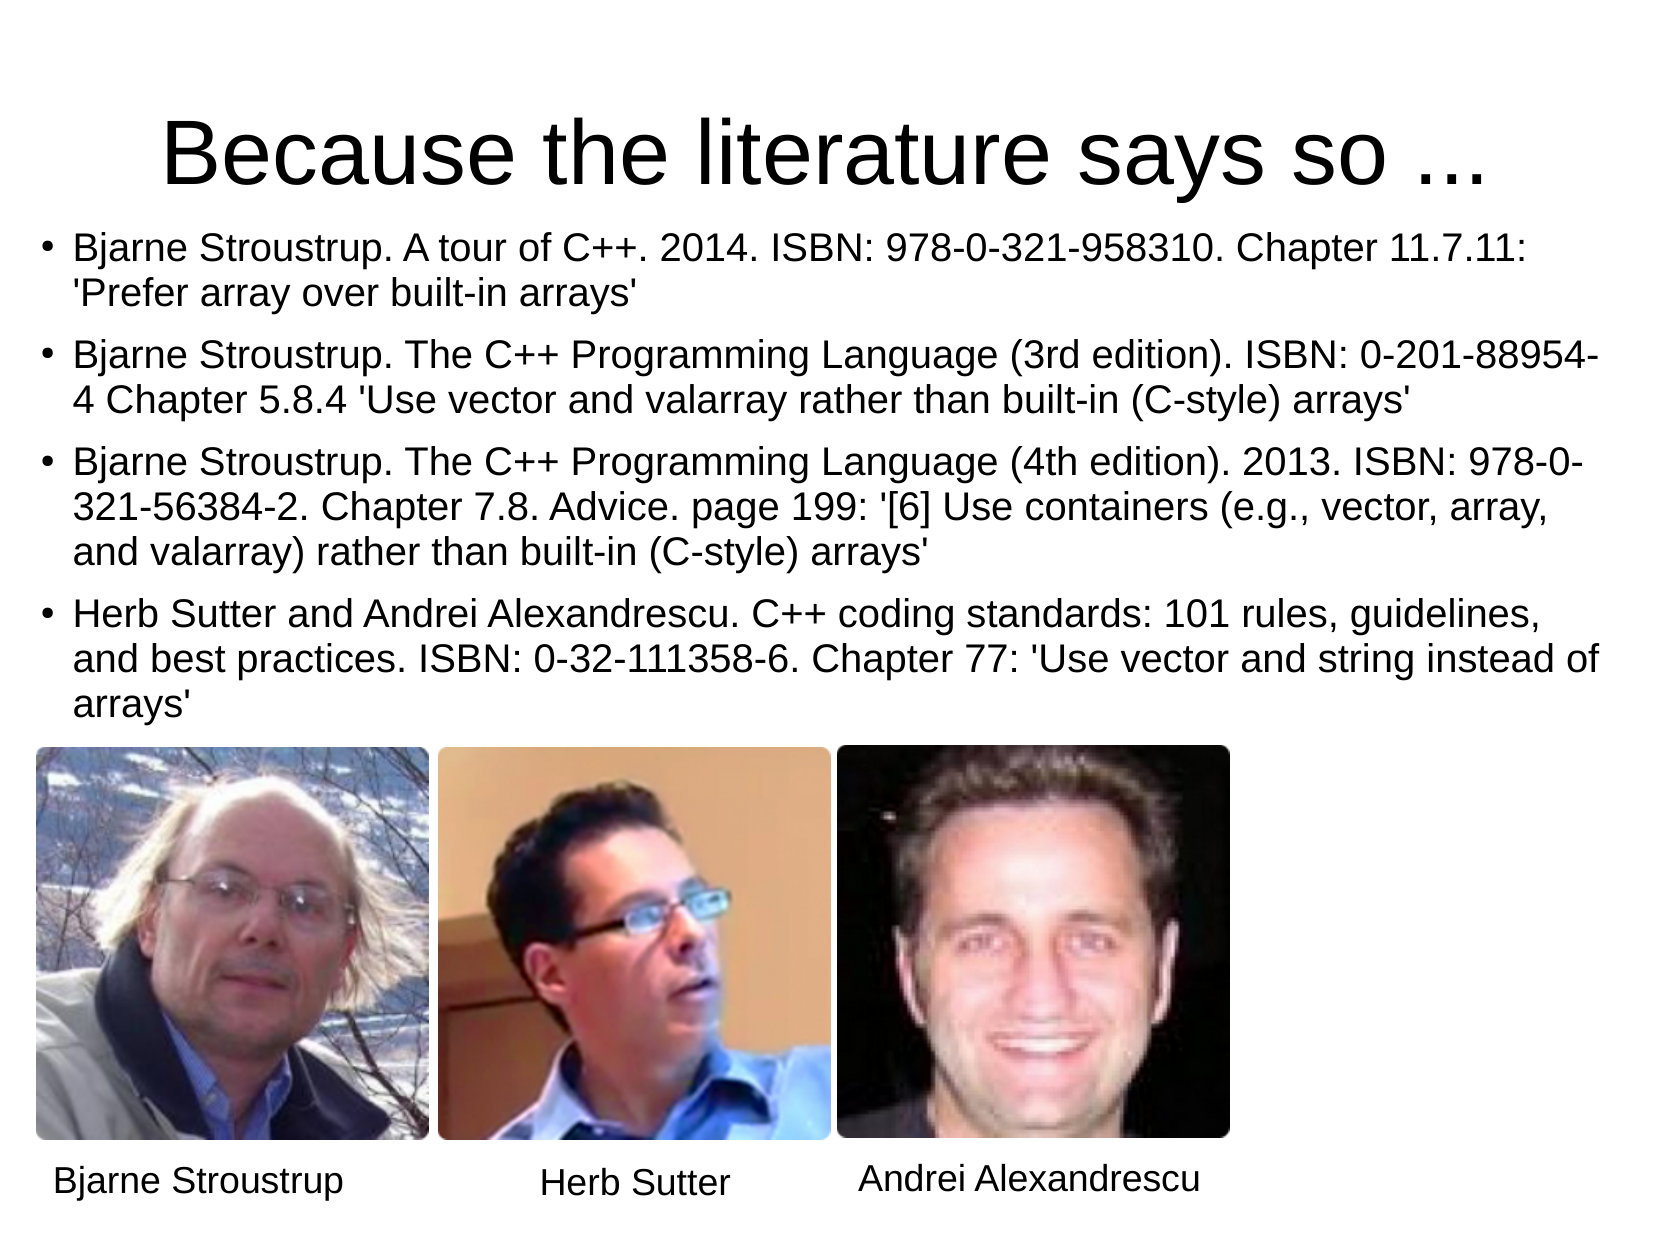

# Because the literature says so ...
Bjarne Stroustrup. A tour of C++. 2014. ISBN: 978-0-321-958310. Chapter 11.7.11: 'Prefer array over built-in arrays'
Bjarne Stroustrup. The C++ Programming Language (3rd edition). ISBN: 0-201-88954-4 Chapter 5.8.4 'Use vector and valarray rather than built-in (C-style) arrays'
Bjarne Stroustrup. The C++ Programming Language (4th edition). 2013. ISBN: 978-0-321-56384-2. Chapter 7.8. Advice. page 199: '[6] Use containers (e.g., vector, array, and valarray) rather than built-in (C-style) arrays'
Herb Sutter and Andrei Alexandrescu. C++ coding standards: 101 rules, guidelines, and best practices. ISBN: 0-32-111358-6. Chapter 77: 'Use vector and string instead of arrays'
Andrei Alexandrescu
Bjarne Stroustrup
Herb Sutter